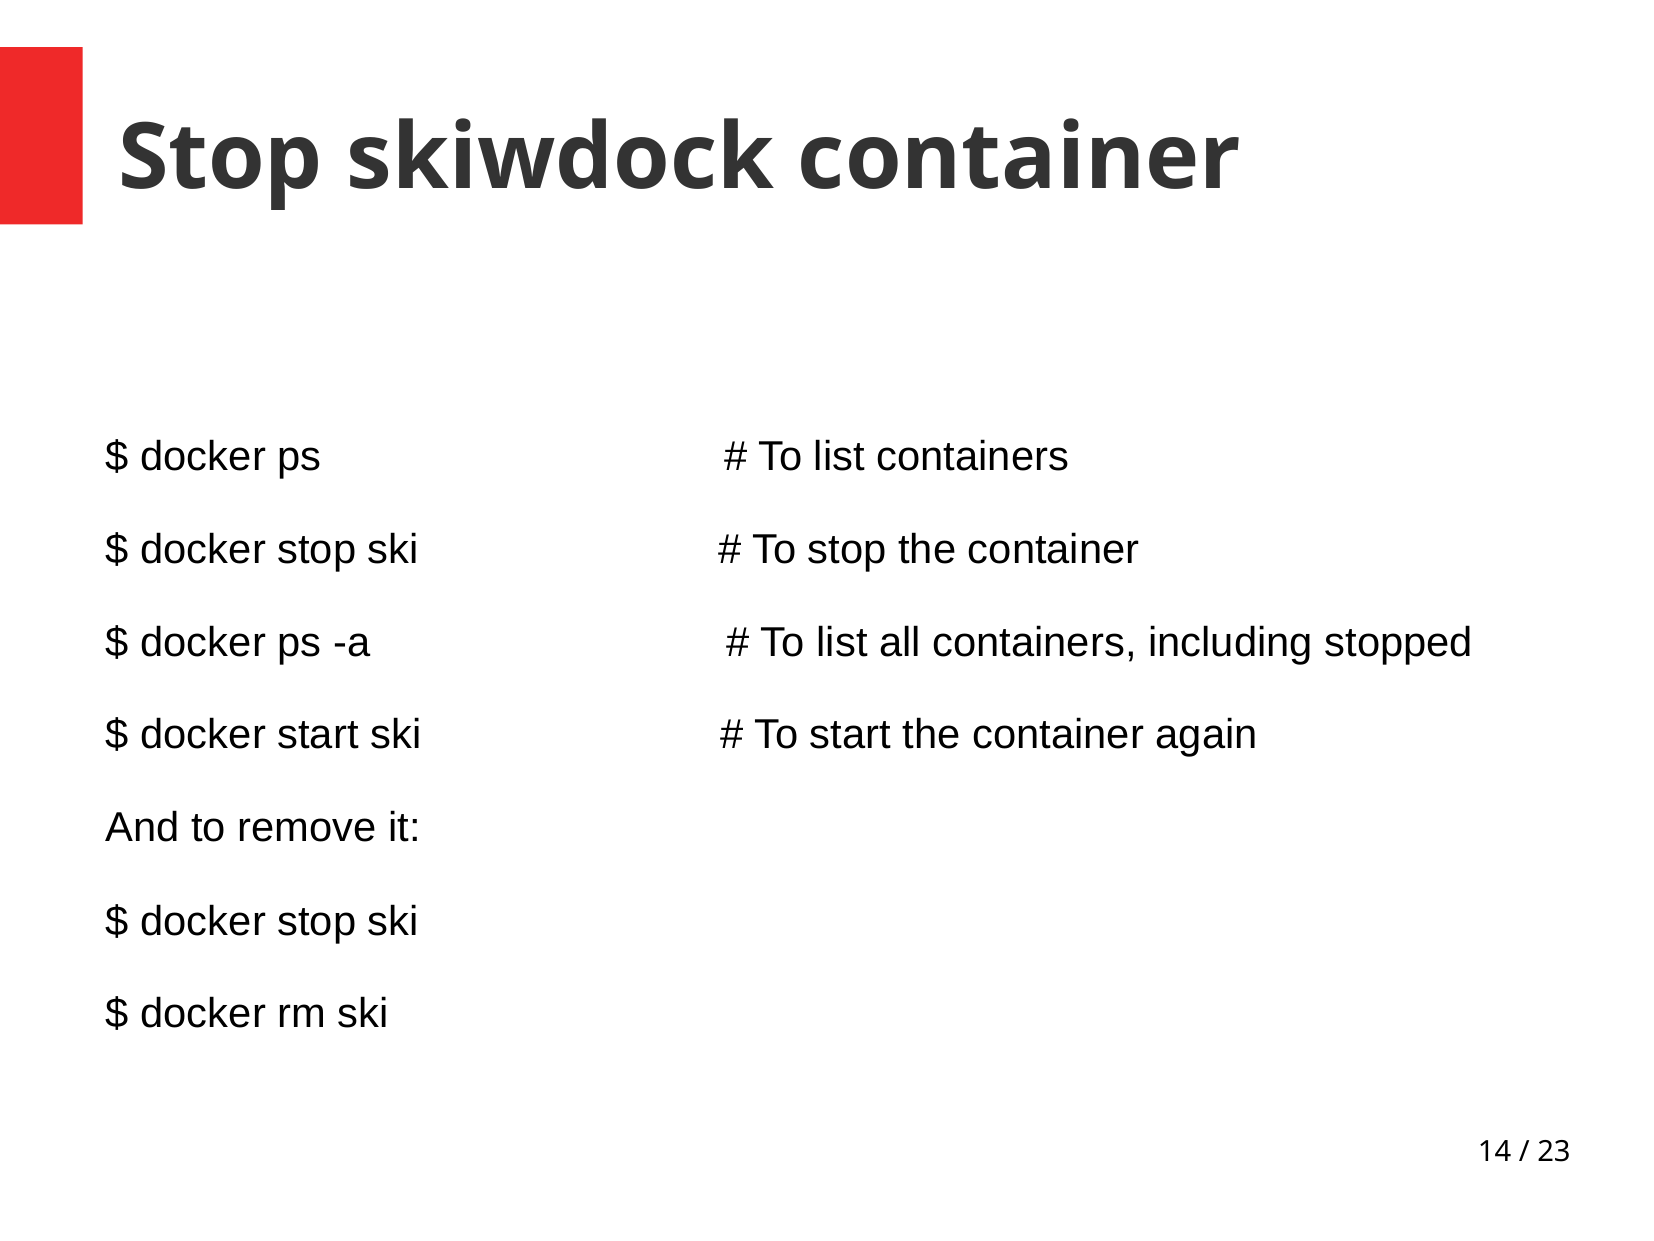

# Stop skiwdock container
$ docker ps # To list containers
$ docker stop ski # To stop the container
$ docker ps -a # To list all containers, including stopped
$ docker start ski # To start the container again
And to remove it:
$ docker stop ski
$ docker rm ski
14